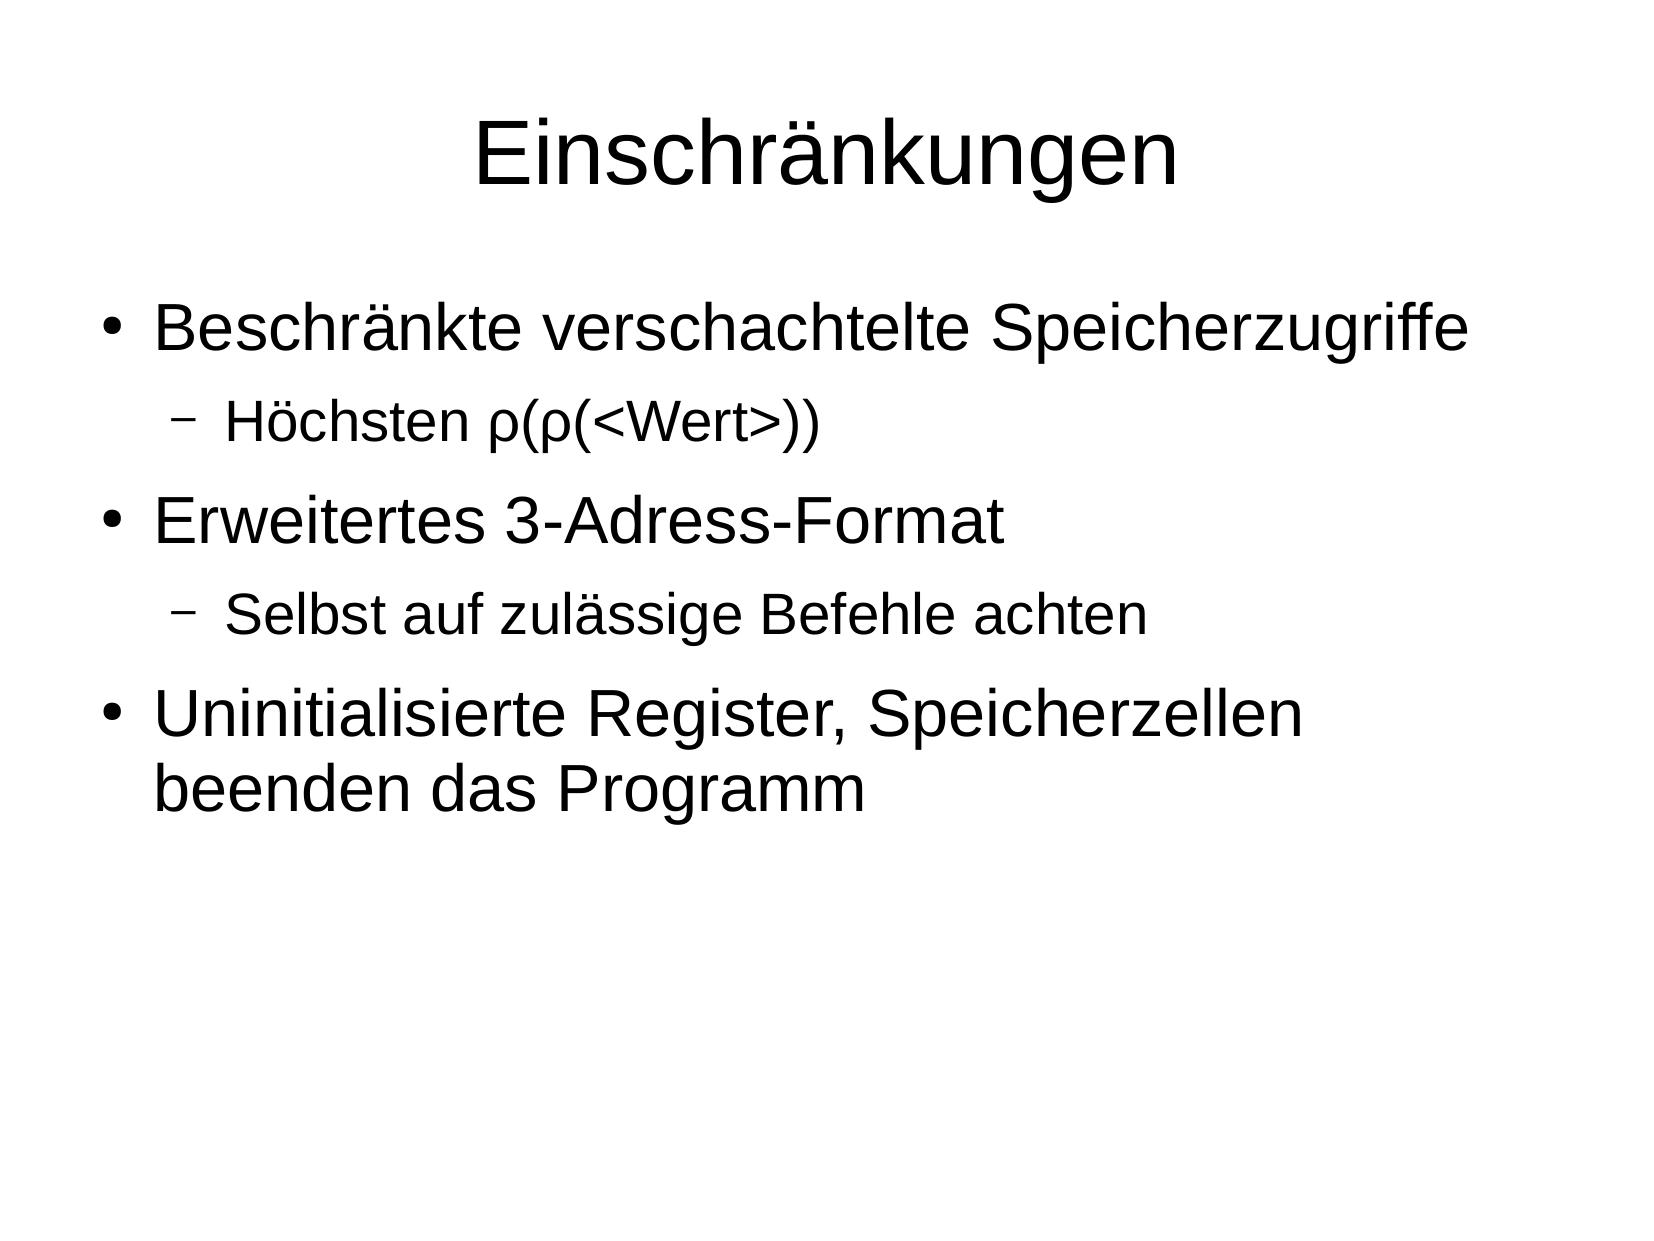

# Einschränkungen
Beschränkte verschachtelte Speicherzugriffe
Höchsten ρ(ρ(<Wert>))
Erweitertes 3-Adress-Format
Selbst auf zulässige Befehle achten
Uninitialisierte Register, Speicherzellen beenden das Programm